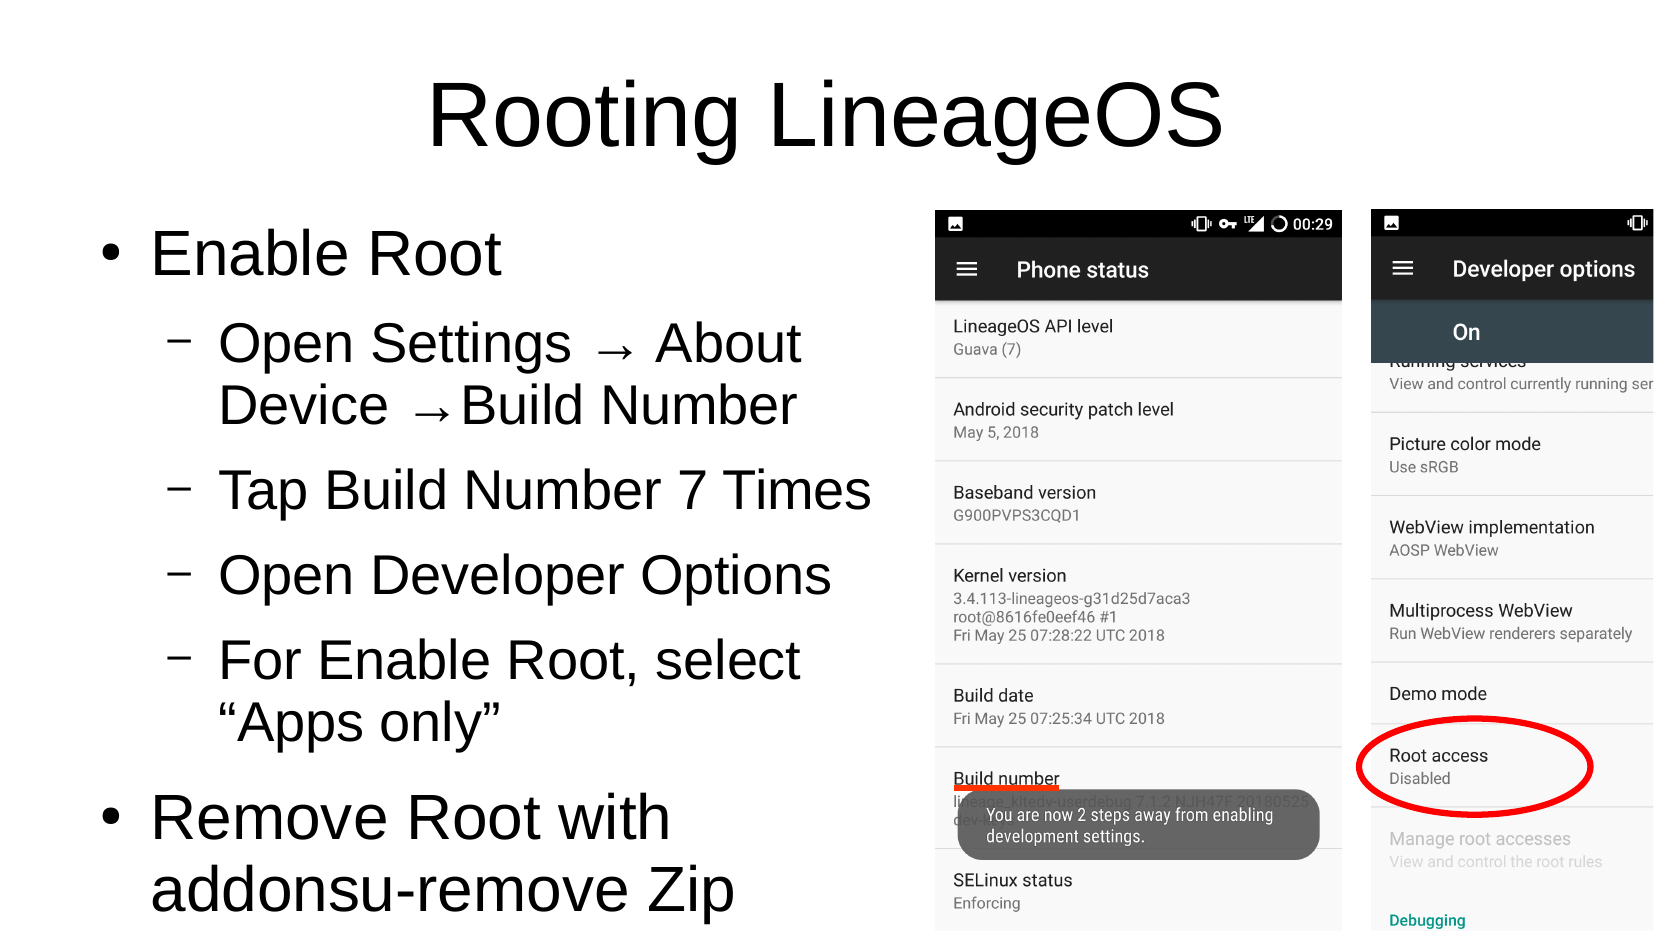

# Rooting LineageOS
Enable Root
Open Settings → About
Device →Build Number
Tap Build Number 7 Times
Open Developer Options
For Enable Root, select
“Apps only”
Remove Root with
addonsu-remove Zip